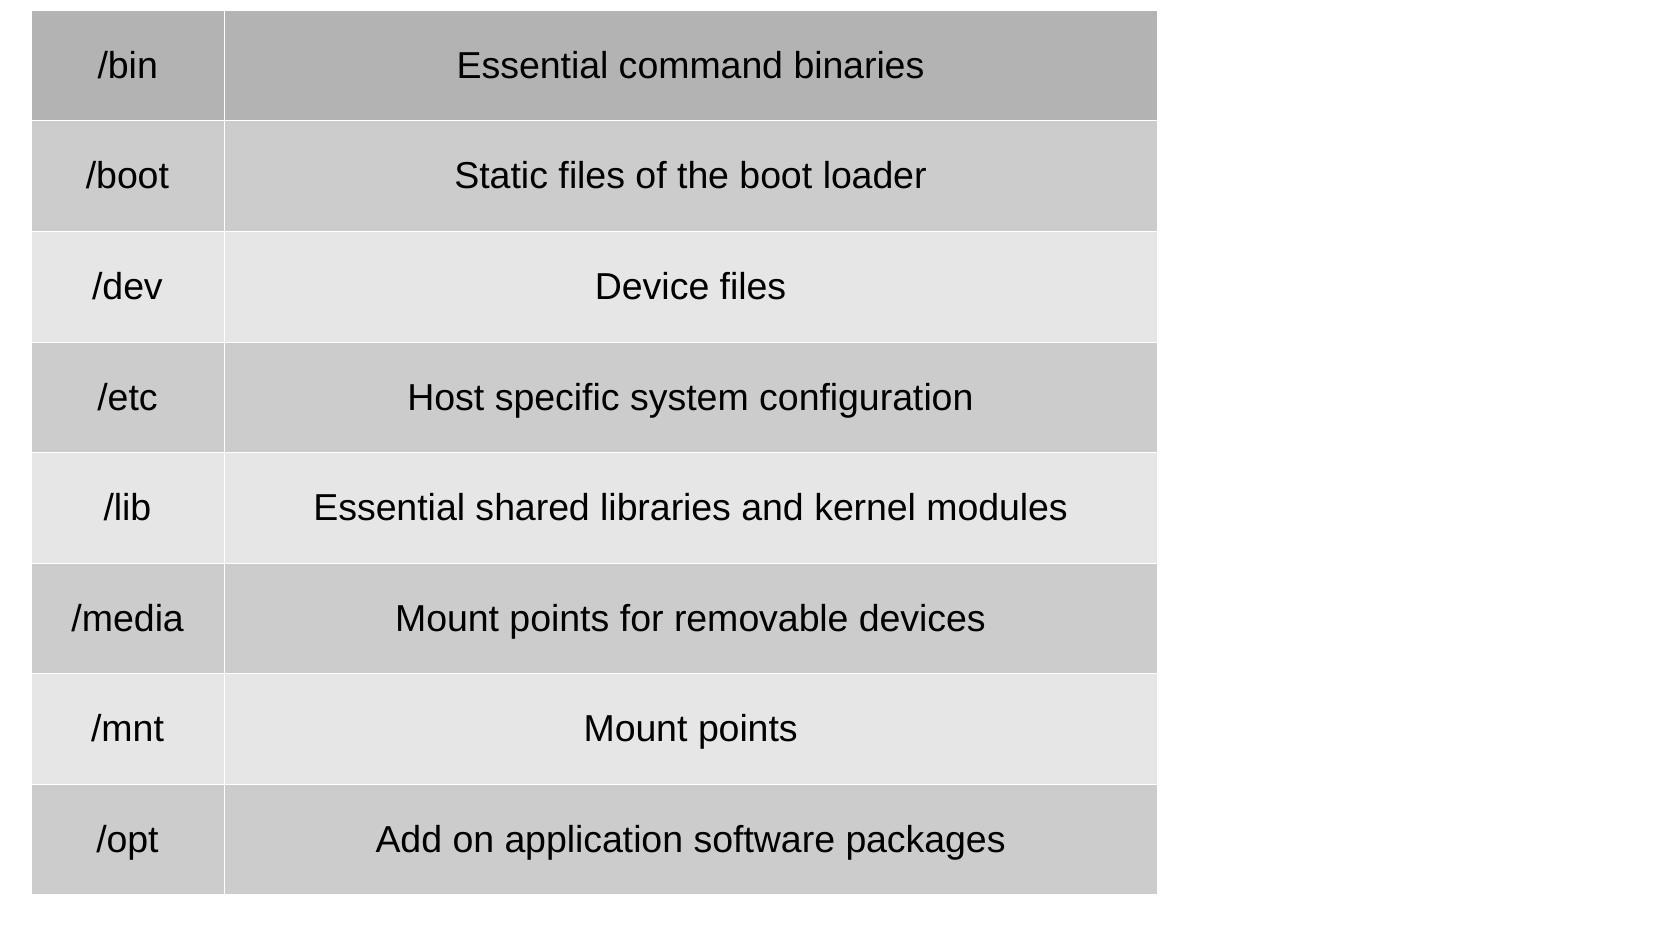

| /bin | Essential command binaries |
| --- | --- |
| /boot | Static files of the boot loader |
| /dev | Device files |
| /etc | Host specific system configuration |
| /lib | Essential shared libraries and kernel modules |
| /media | Mount points for removable devices |
| /mnt | Mount points |
| /opt | Add on application software packages |